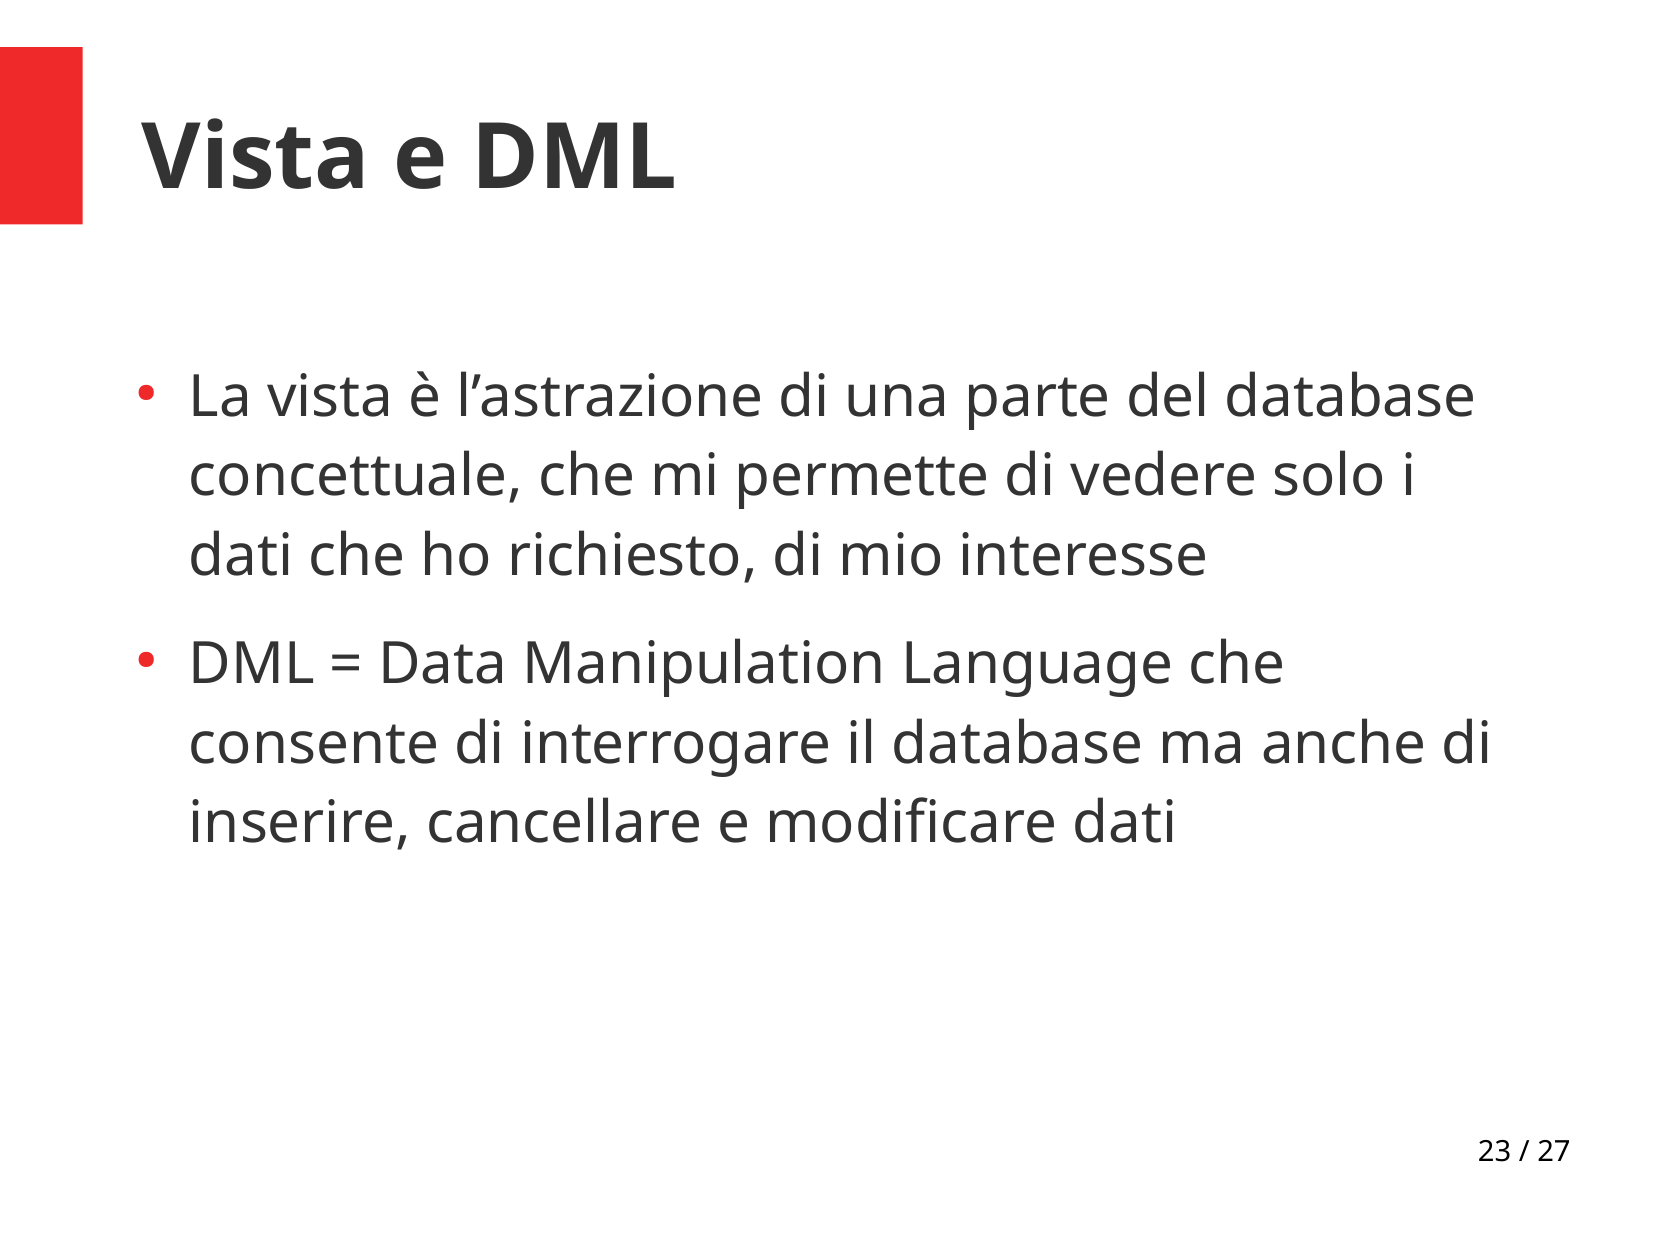

# Vista e DML
La vista è l’astrazione di una parte del database concettuale, che mi permette di vedere solo i dati che ho richiesto, di mio interesse
DML = Data Manipulation Language che consente di interrogare il database ma anche di inserire, cancellare e modificare dati
23